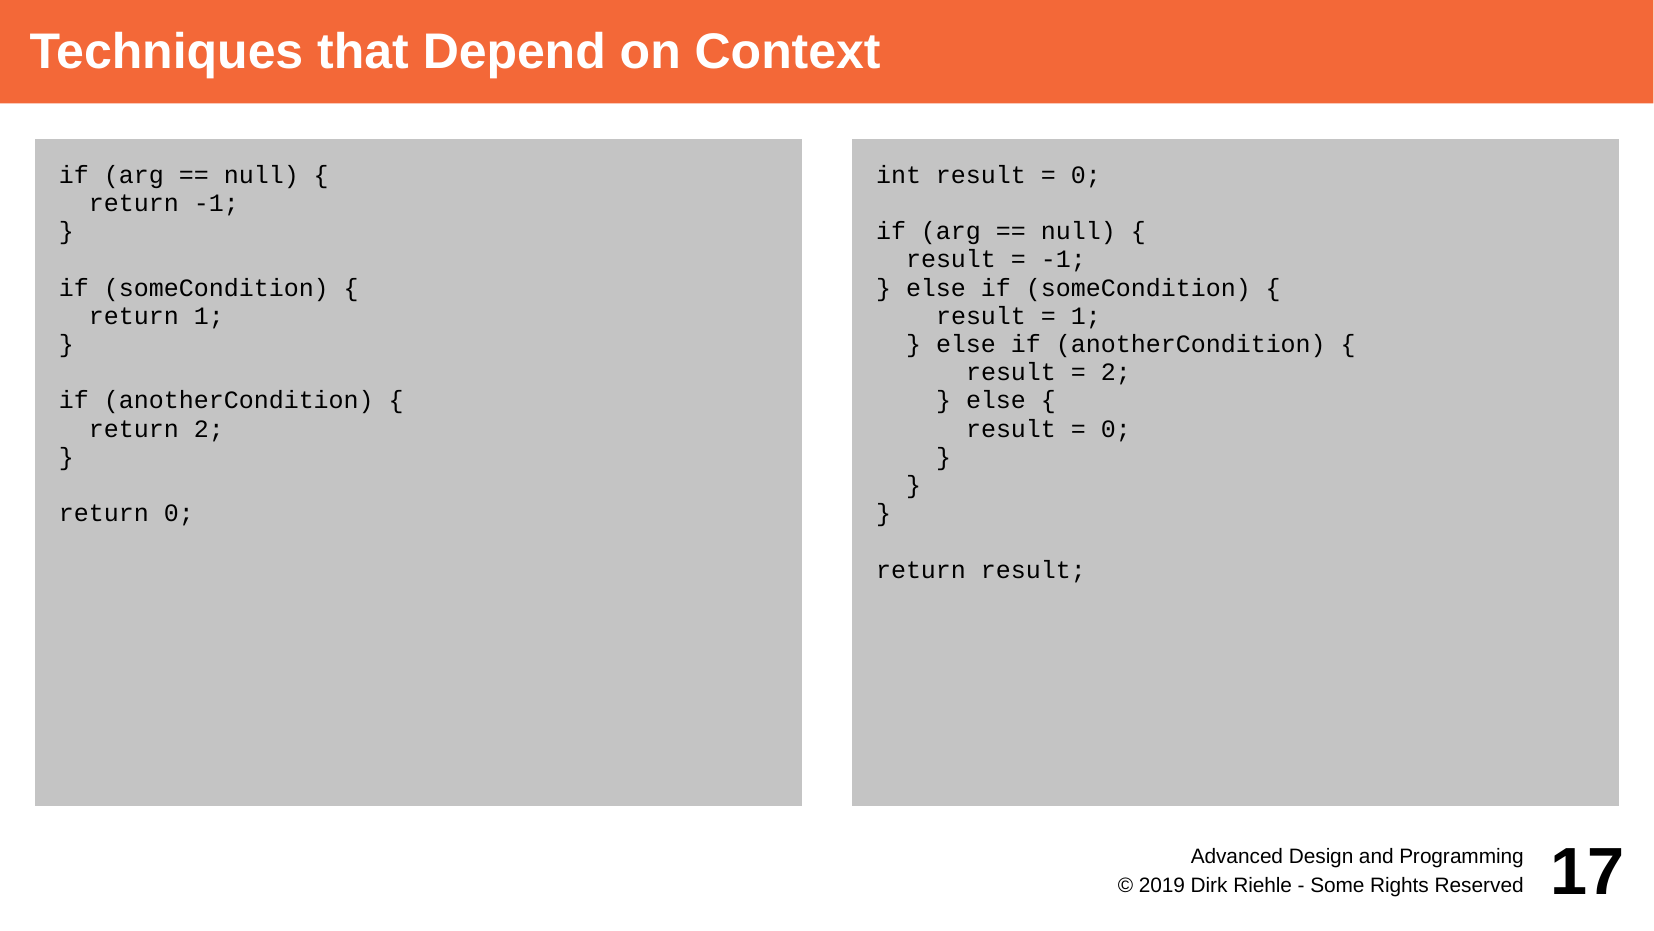

# Techniques that Depend on Context
if (arg == null) {
 return -1;
}
if (someCondition) {
 return 1;
}
if (anotherCondition) {
 return 2;
}
return 0;
int result = 0;
if (arg == null) {
 result = -1;
} else if (someCondition) {
 result = 1;
 } else if (anotherCondition) {
 result = 2;
 } else {
 result = 0;
 }
 }
}
return result;
Advanced Design and Programming
17
© 2019 Dirk Riehle - Some Rights Reserved